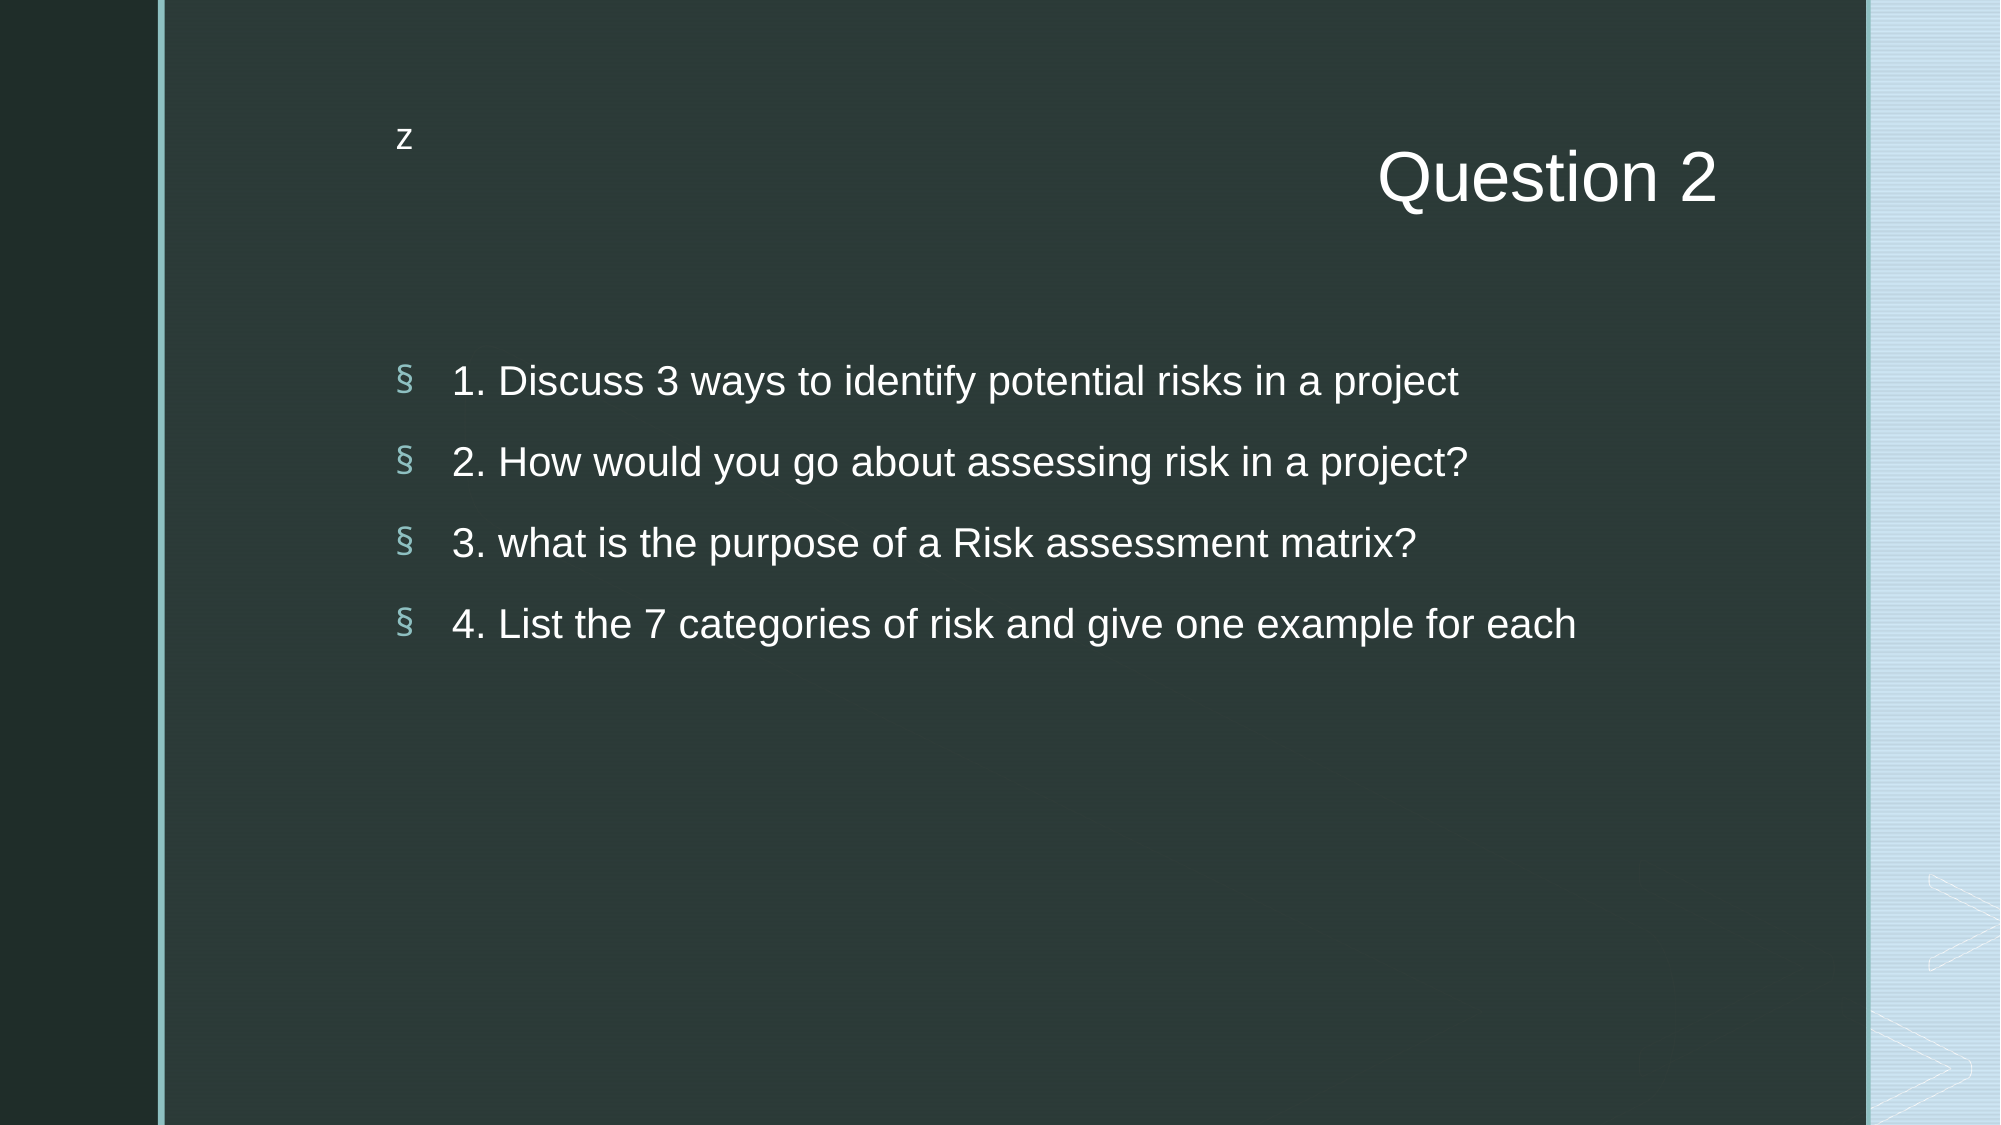

# Question 2
1. Discuss 3 ways to identify potential risks in a project
2. How would you go about assessing risk in a project?
3. what is the purpose of a Risk assessment matrix?
4. List the 7 categories of risk and give one example for each